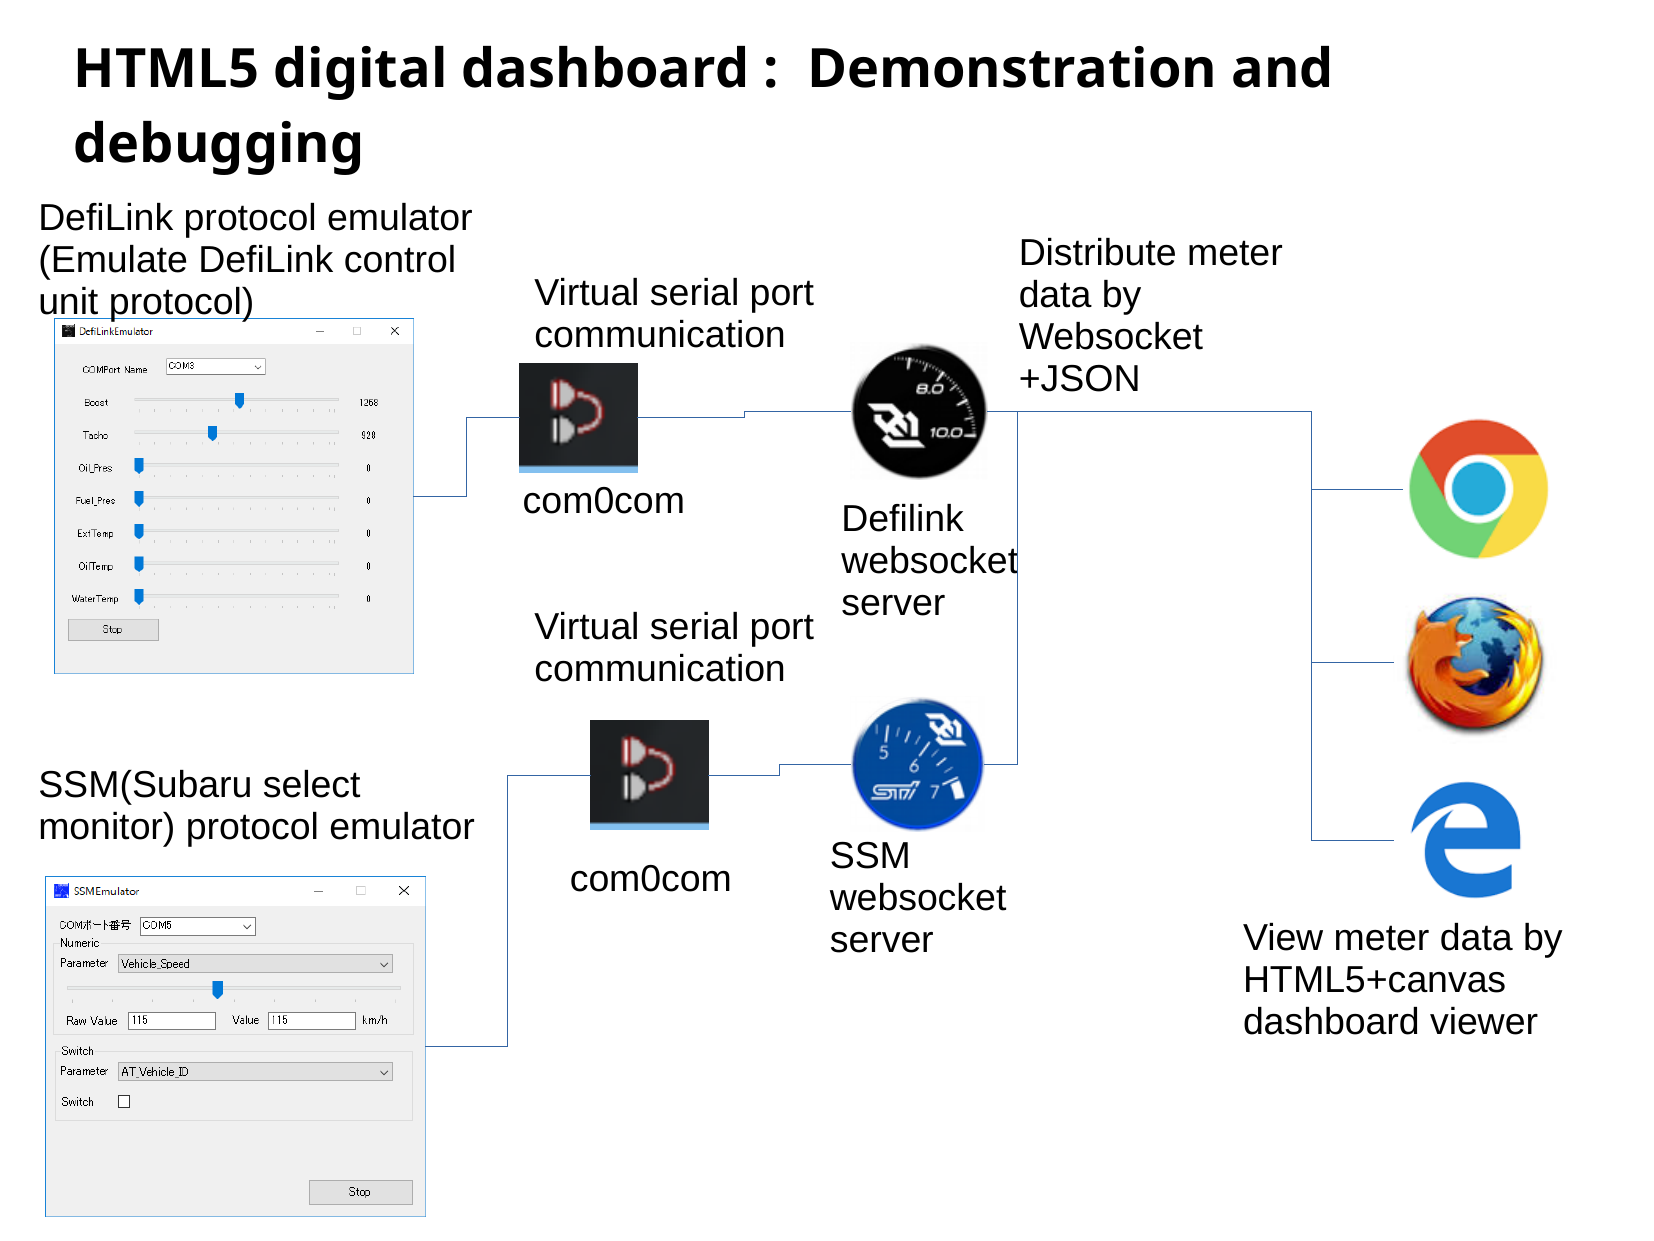

HTML5 digital dashboard : Demonstration and debugging
DefiLink protocol emulator
(Emulate DefiLink control unit protocol)
Distribute meter data by
Websocket
+JSON
Virtual serial port
communication
com0com
Defilink
websocket
server
Virtual serial port
communication
SSM(Subaru select monitor) protocol emulator
SSM
websocket
server
com0com
View meter data by HTML5+canvas dashboard viewer